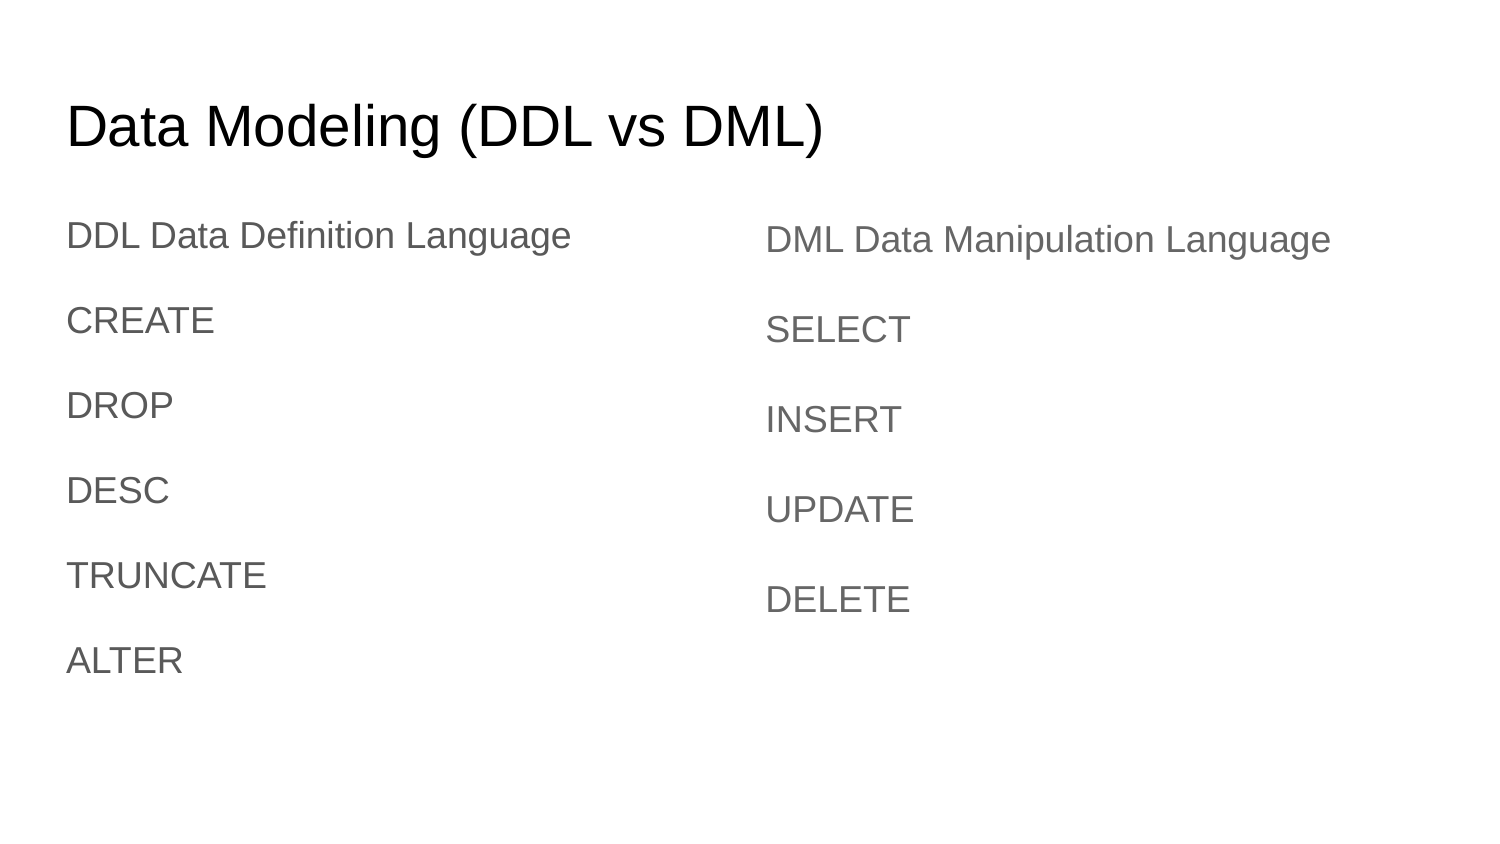

# Data Modeling (DDL vs DML)
DDL Data Definition Language
CREATE
DROP
DESC
TRUNCATE
ALTER
DML Data Manipulation Language
SELECT
INSERT
UPDATE
DELETE